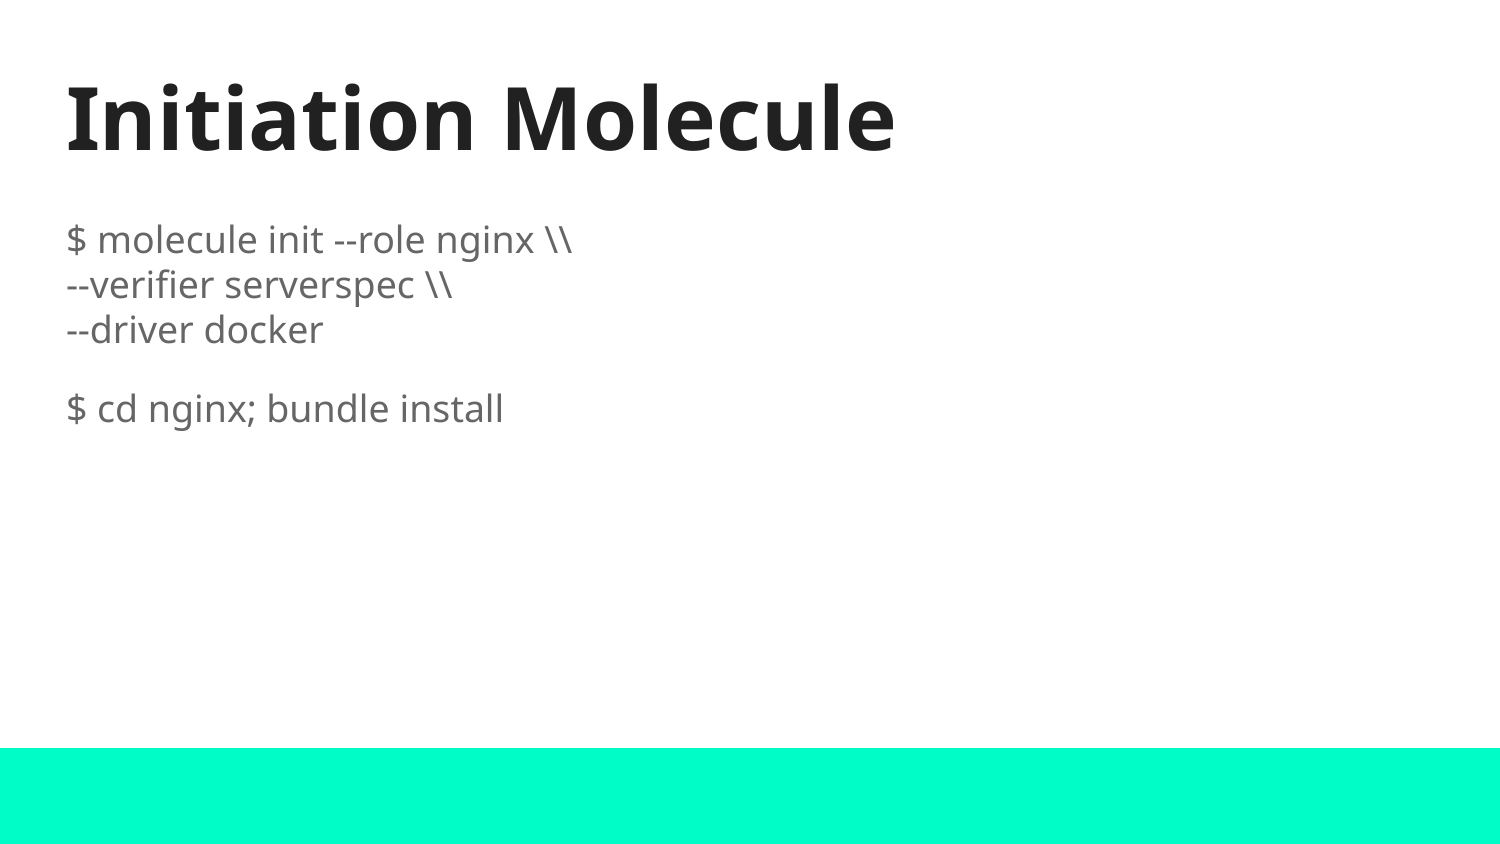

# Initiation Molecule
$ molecule init --role nginx \\
--verifier serverspec \\
--driver docker
$ cd nginx; bundle install